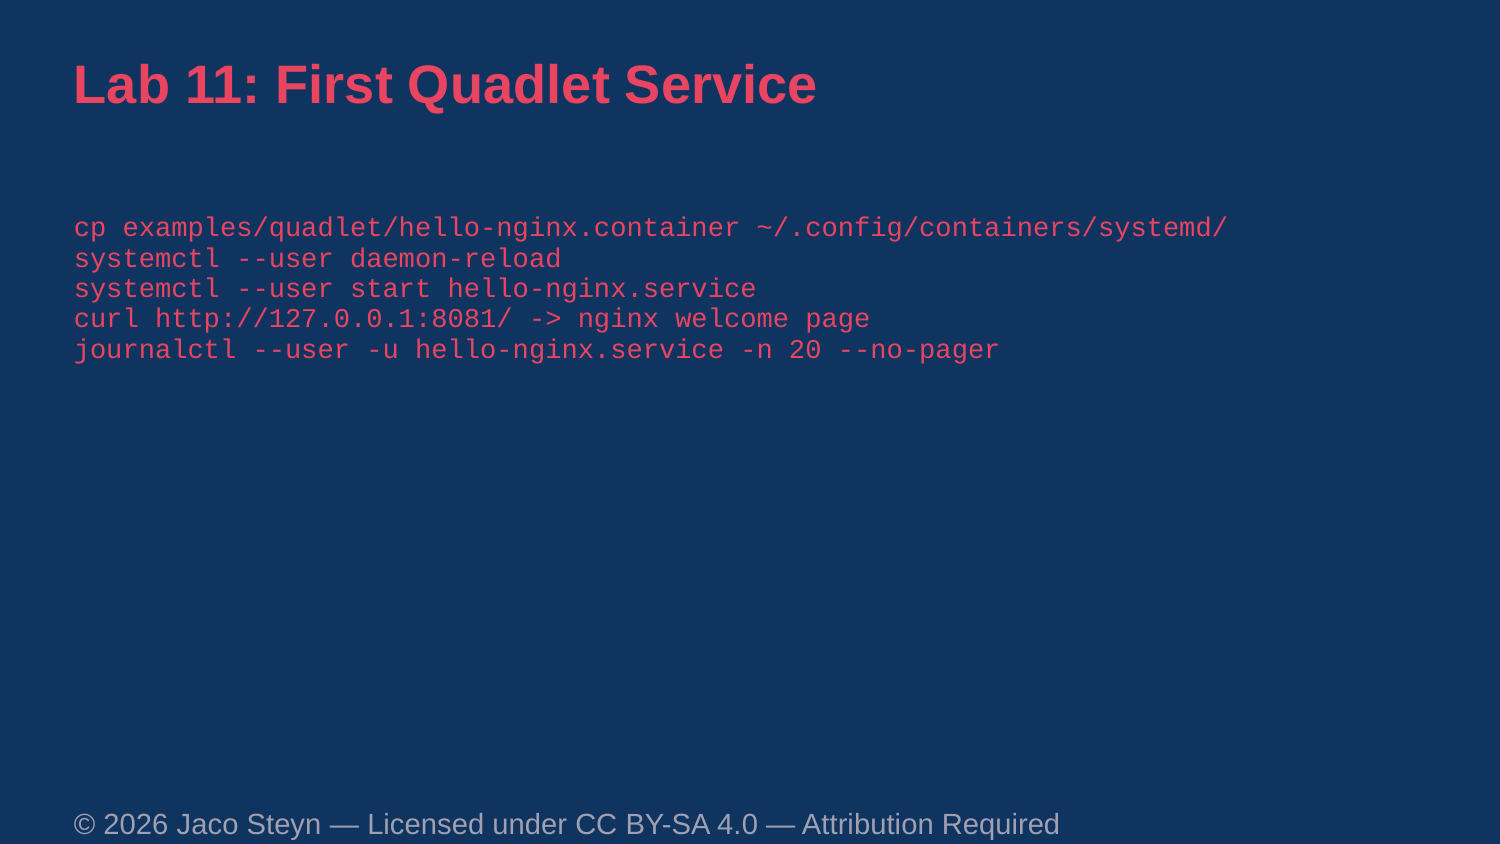

Lab 11: First Quadlet Service
cp examples/quadlet/hello-nginx.container ~/.config/containers/systemd/
systemctl --user daemon-reload
systemctl --user start hello-nginx.service
curl http://127.0.0.1:8081/ -> nginx welcome page
journalctl --user -u hello-nginx.service -n 20 --no-pager
© 2026 Jaco Steyn — Licensed under CC BY-SA 4.0 — Attribution Required